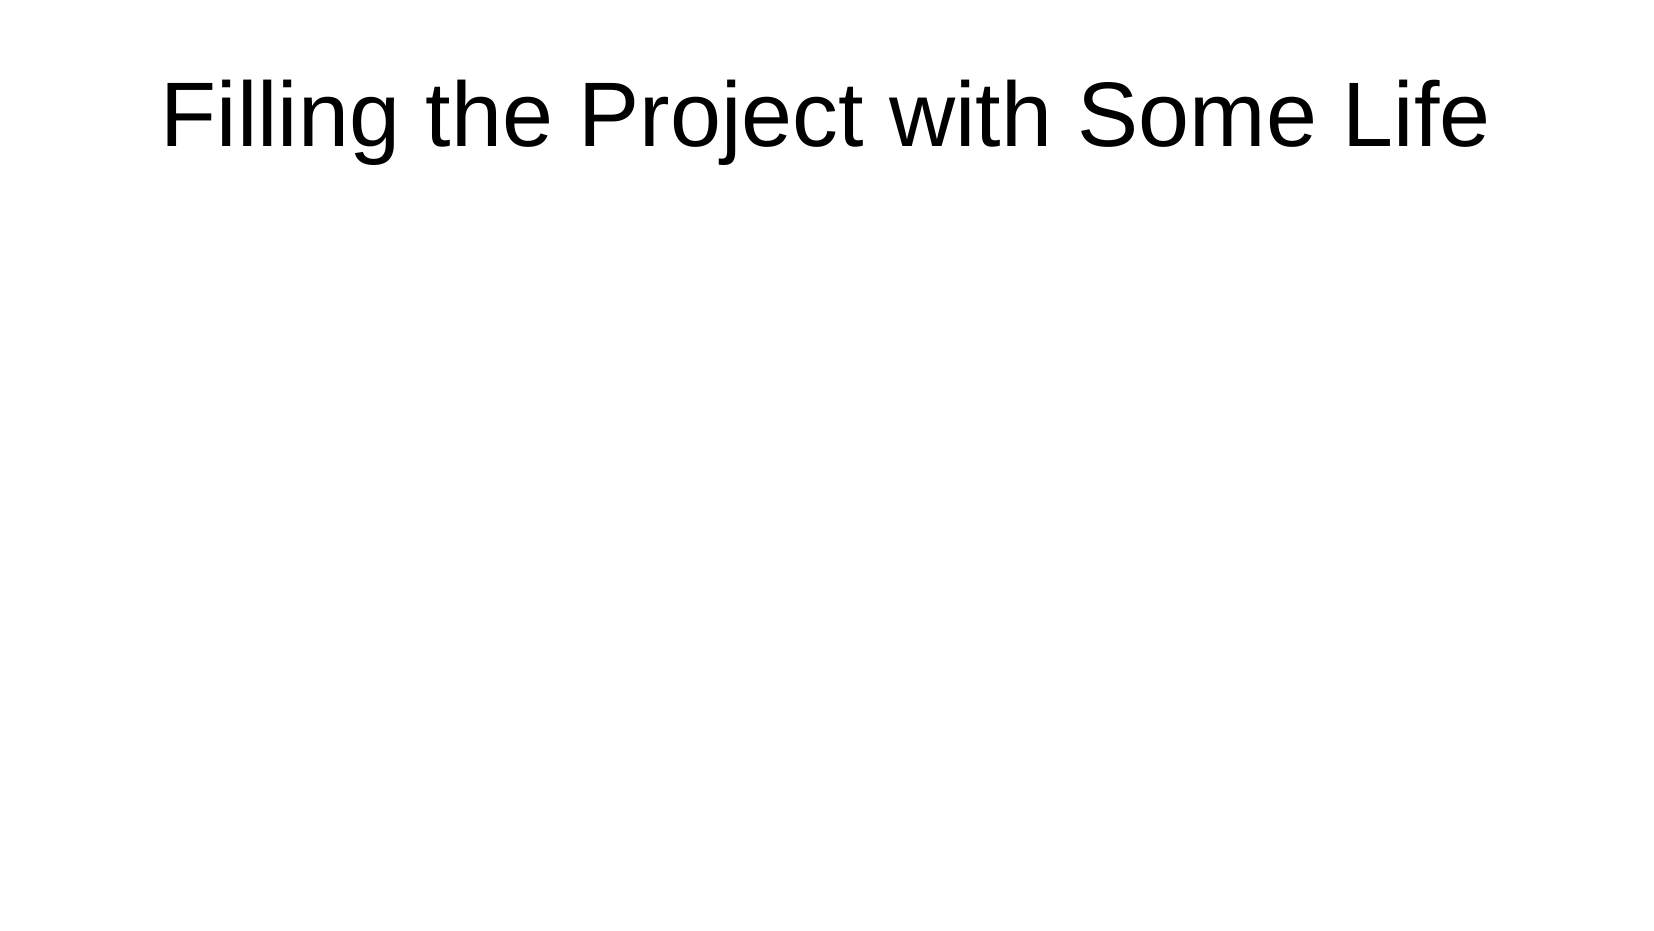

# Filling the Project with Some Life